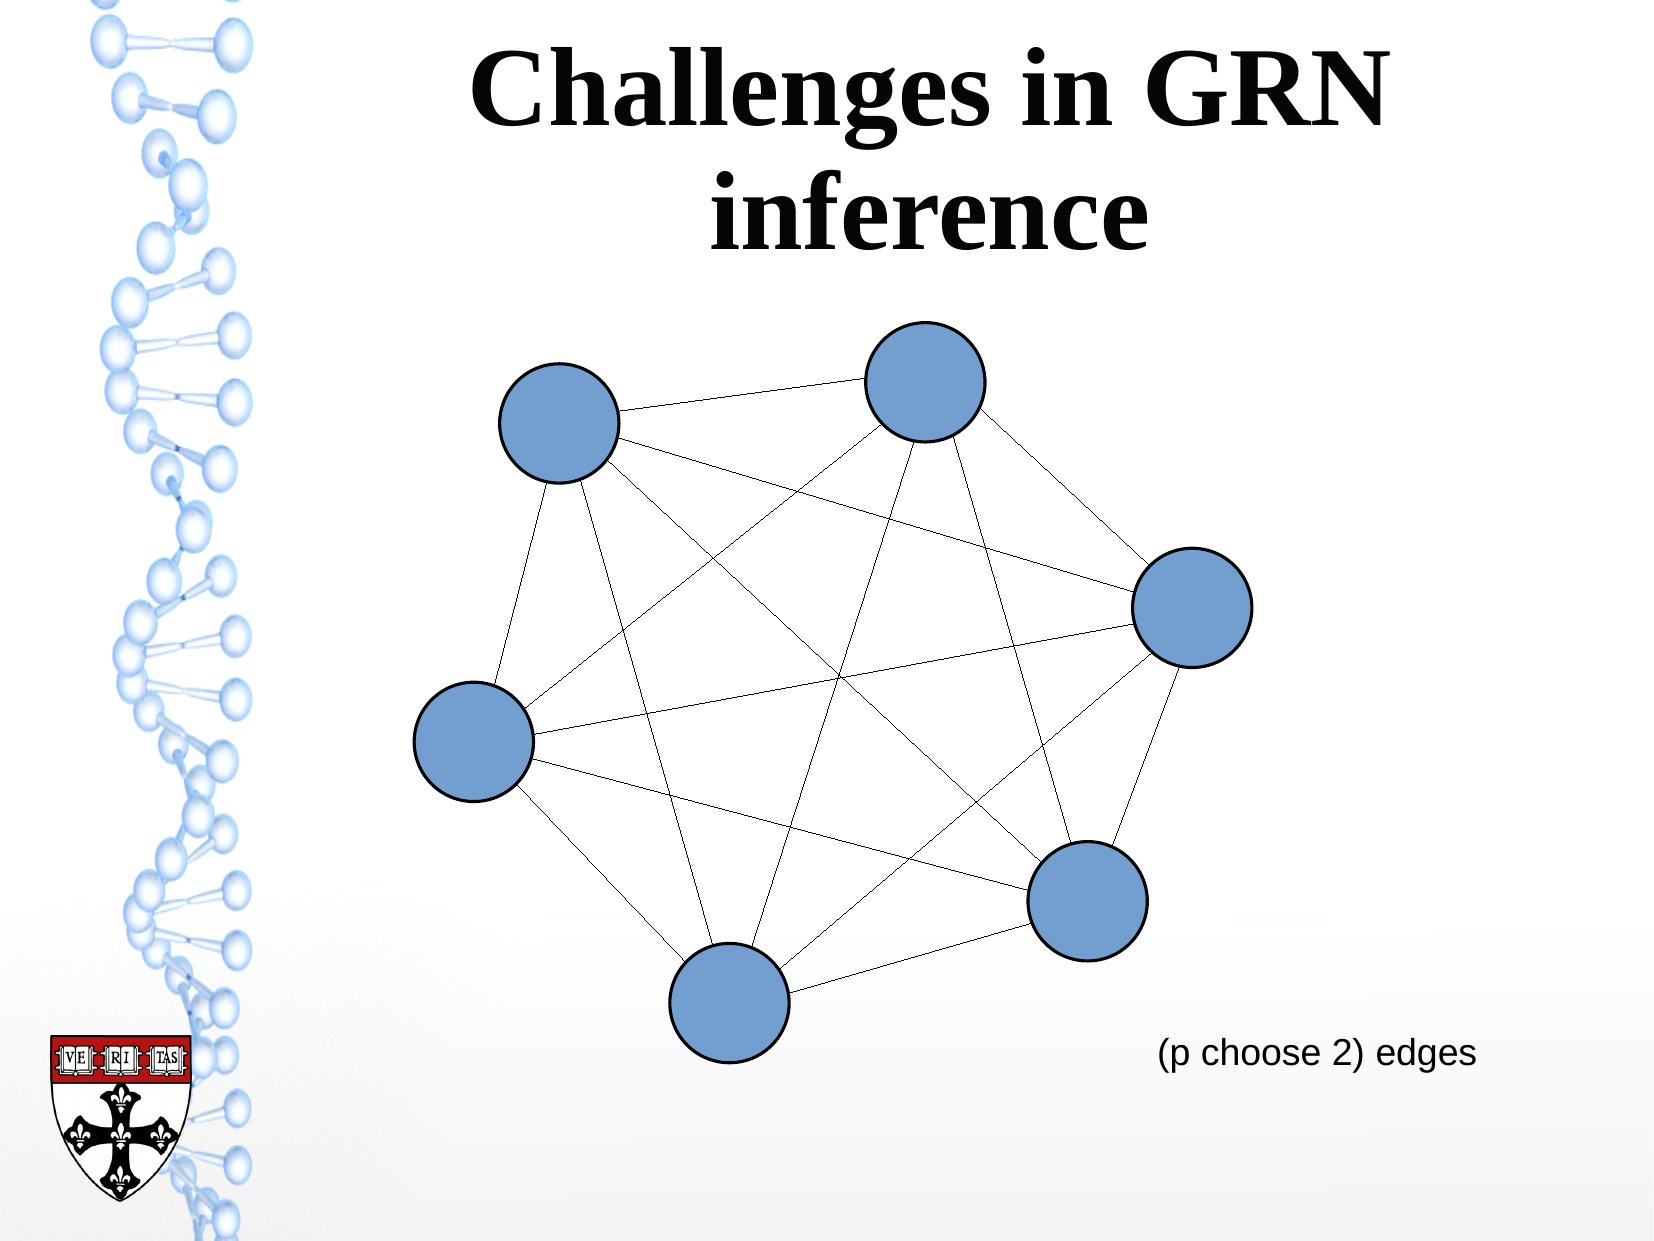

# Challenges in GRN inference
(p choose 2) edges